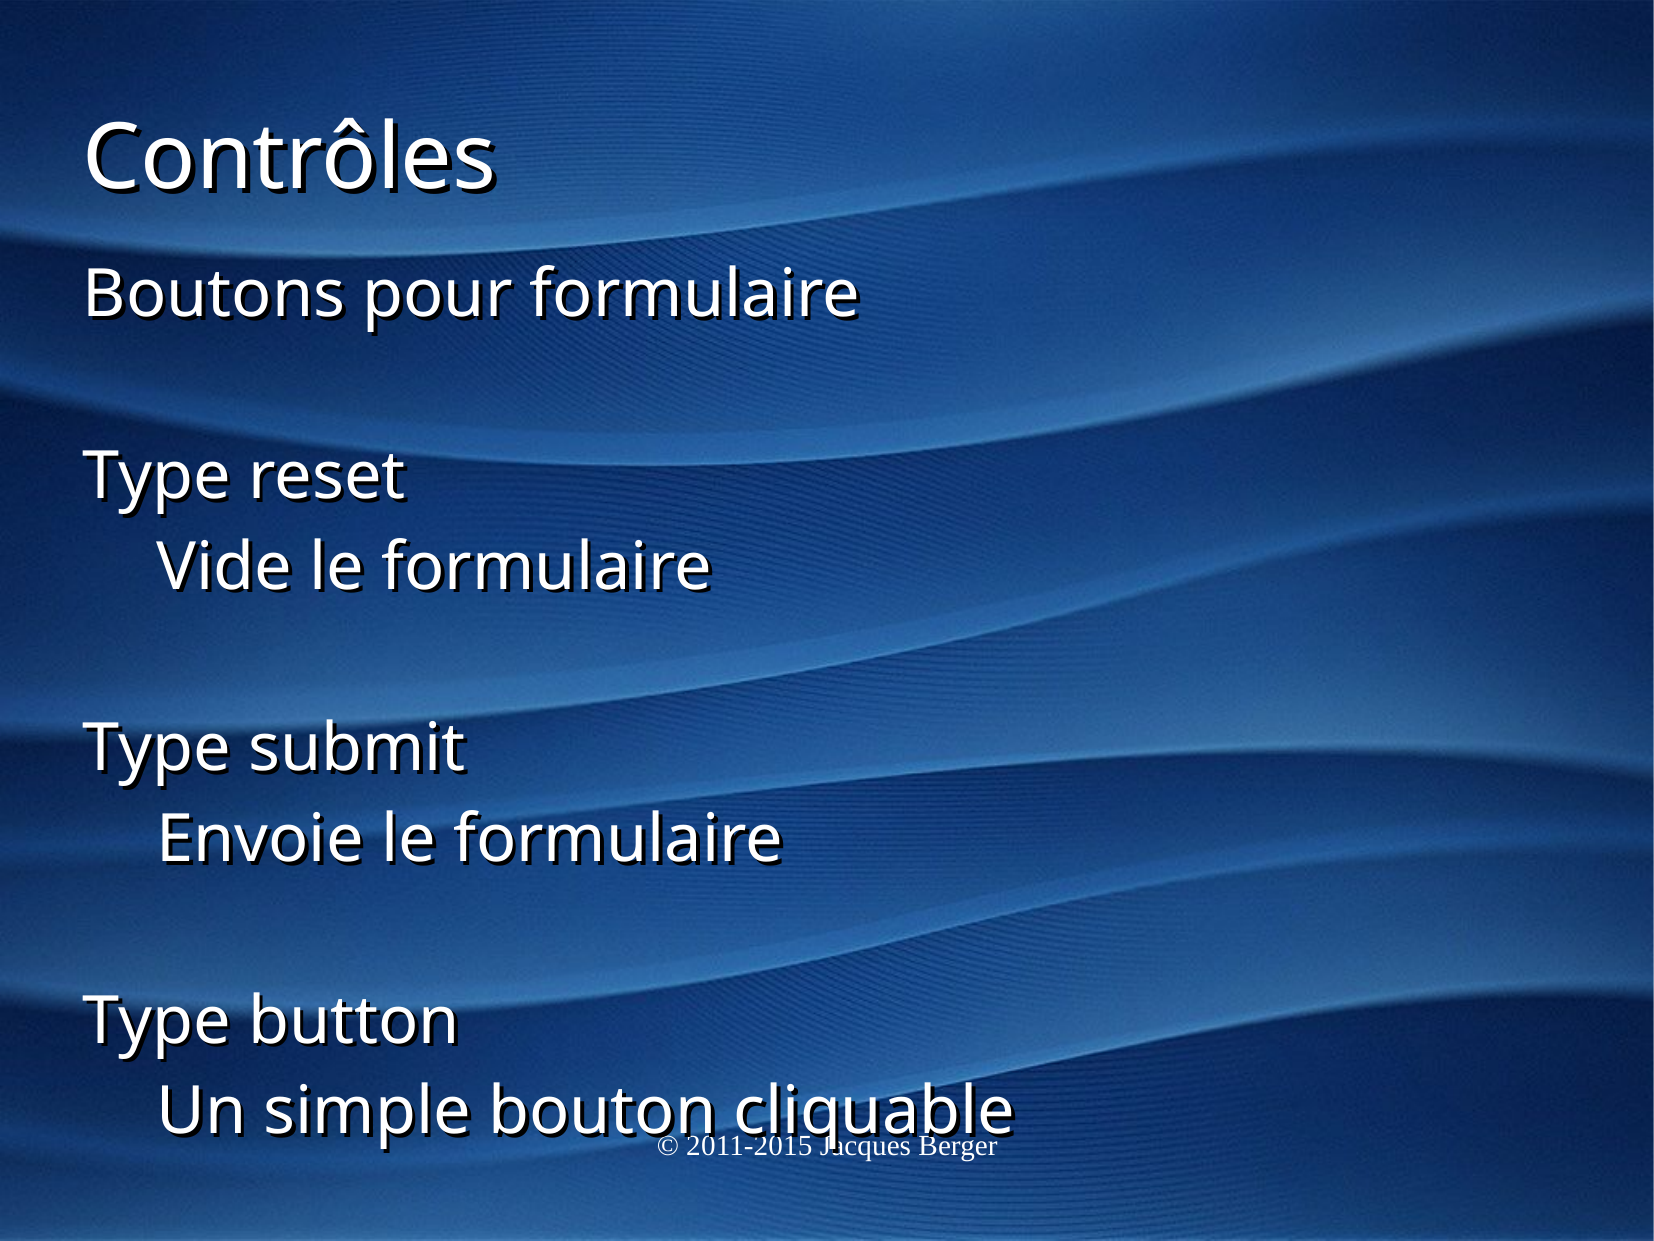

# Contrôles
Boutons pour formulaire
Type reset
	Vide le formulaire
Type submit
	Envoie le formulaire
Type button
	Un simple bouton cliquable
© 2011-2015 Jacques Berger